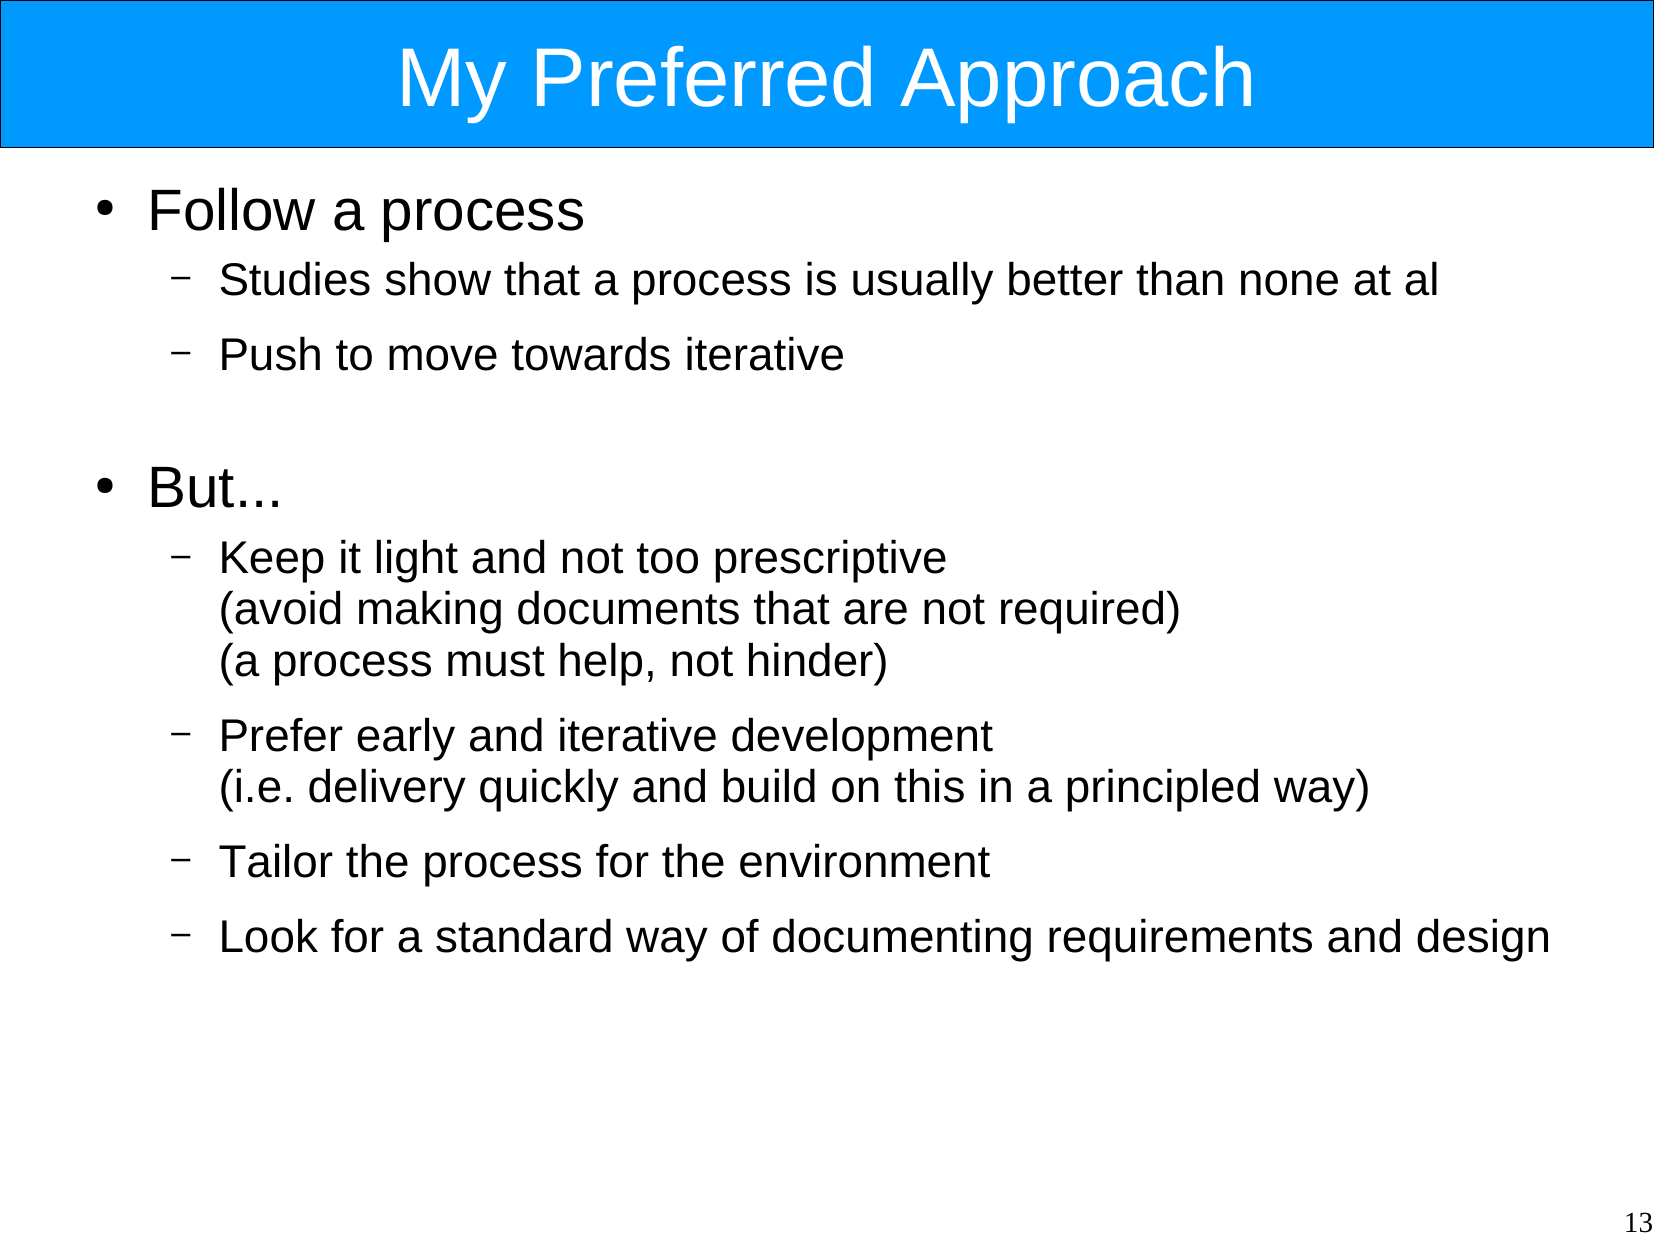

# My Preferred Approach
Follow a process
Studies show that a process is usually better than none at al
Push to move towards iterative
But...
Keep it light and not too prescriptive
(avoid making documents that are not required)
(a process must help, not hinder)
Prefer early and iterative development
(i.e. delivery quickly and build on this in a principled way)
Tailor the process for the environment
Look for a standard way of documenting requirements and design
13